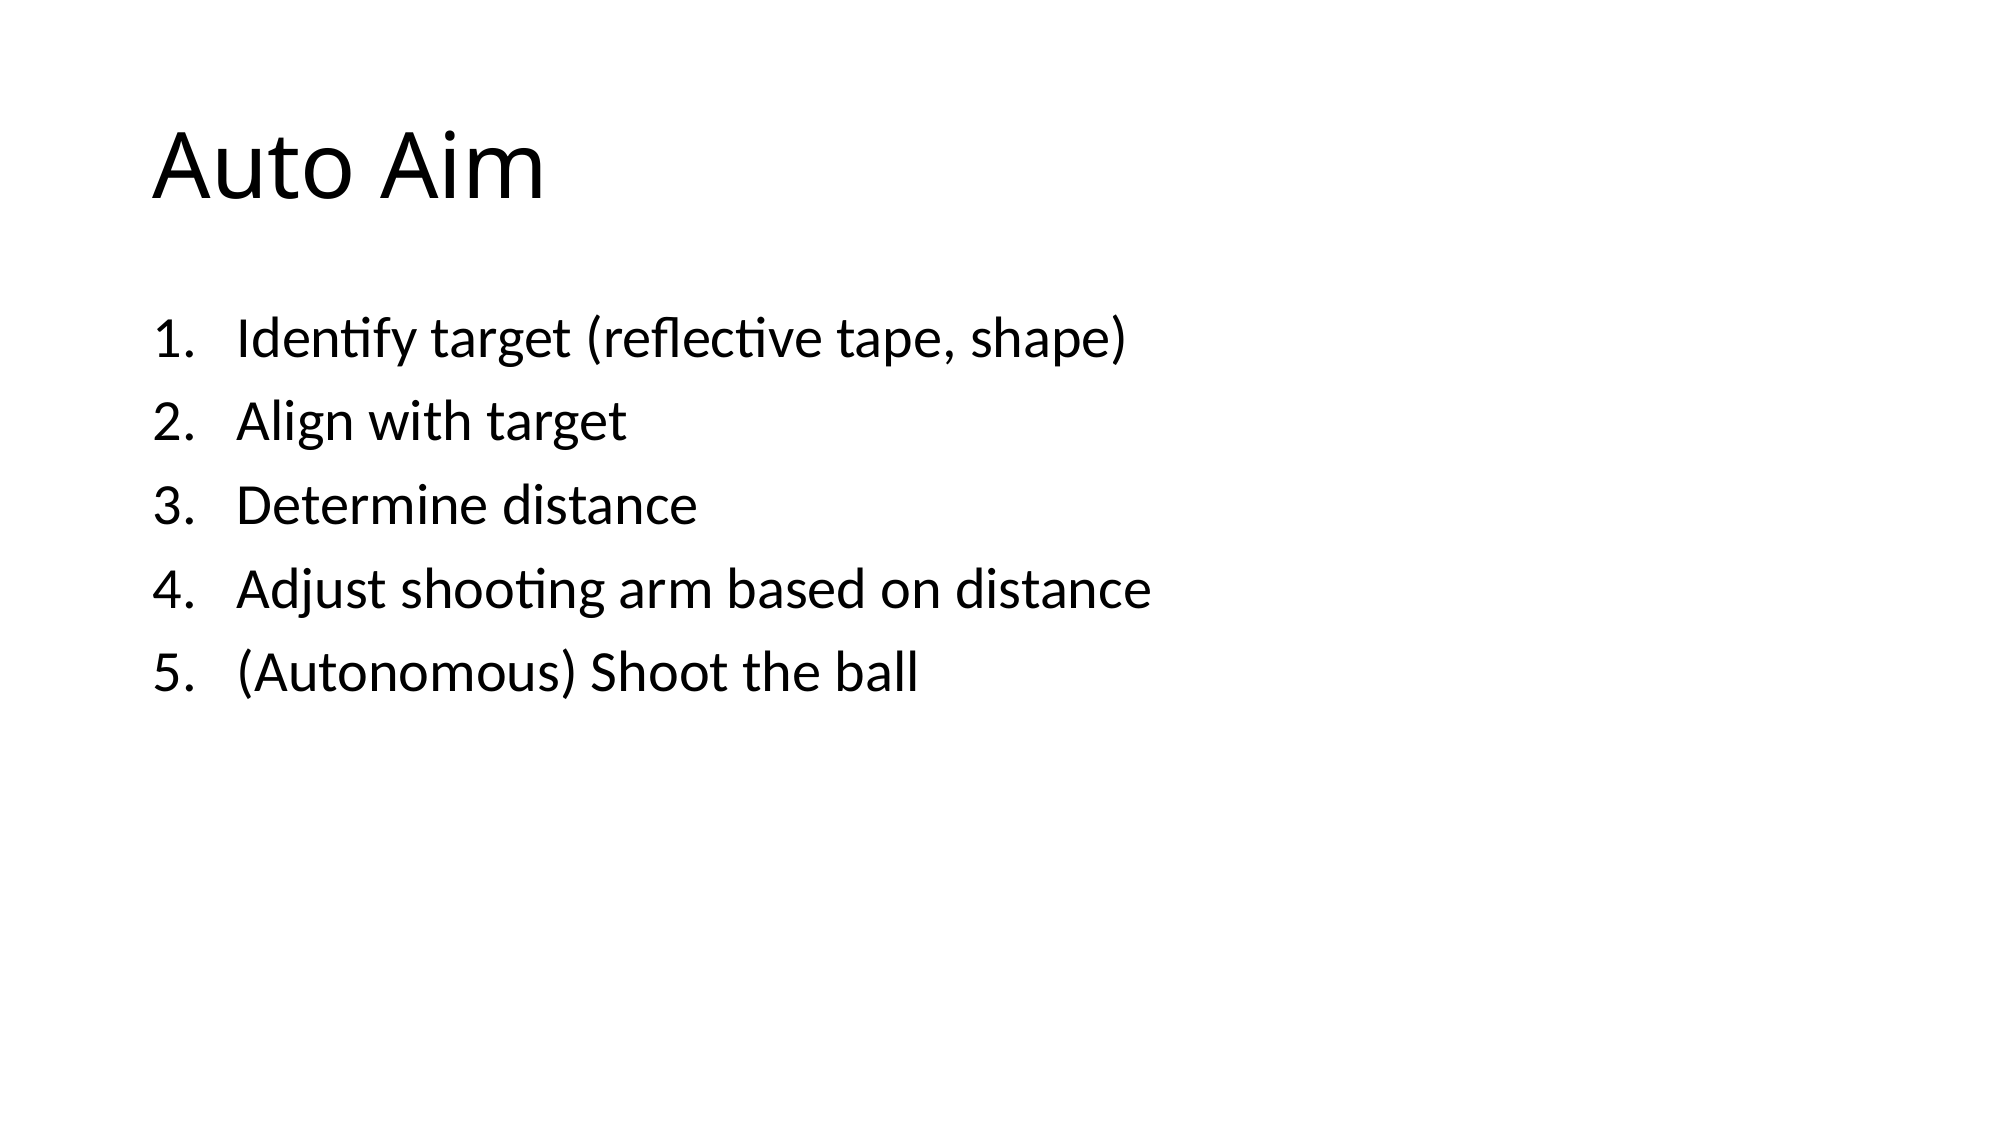

# Auto Aim
Identify target (reflective tape, shape)
Align with target
Determine distance
Adjust shooting arm based on distance
(Autonomous) Shoot the ball